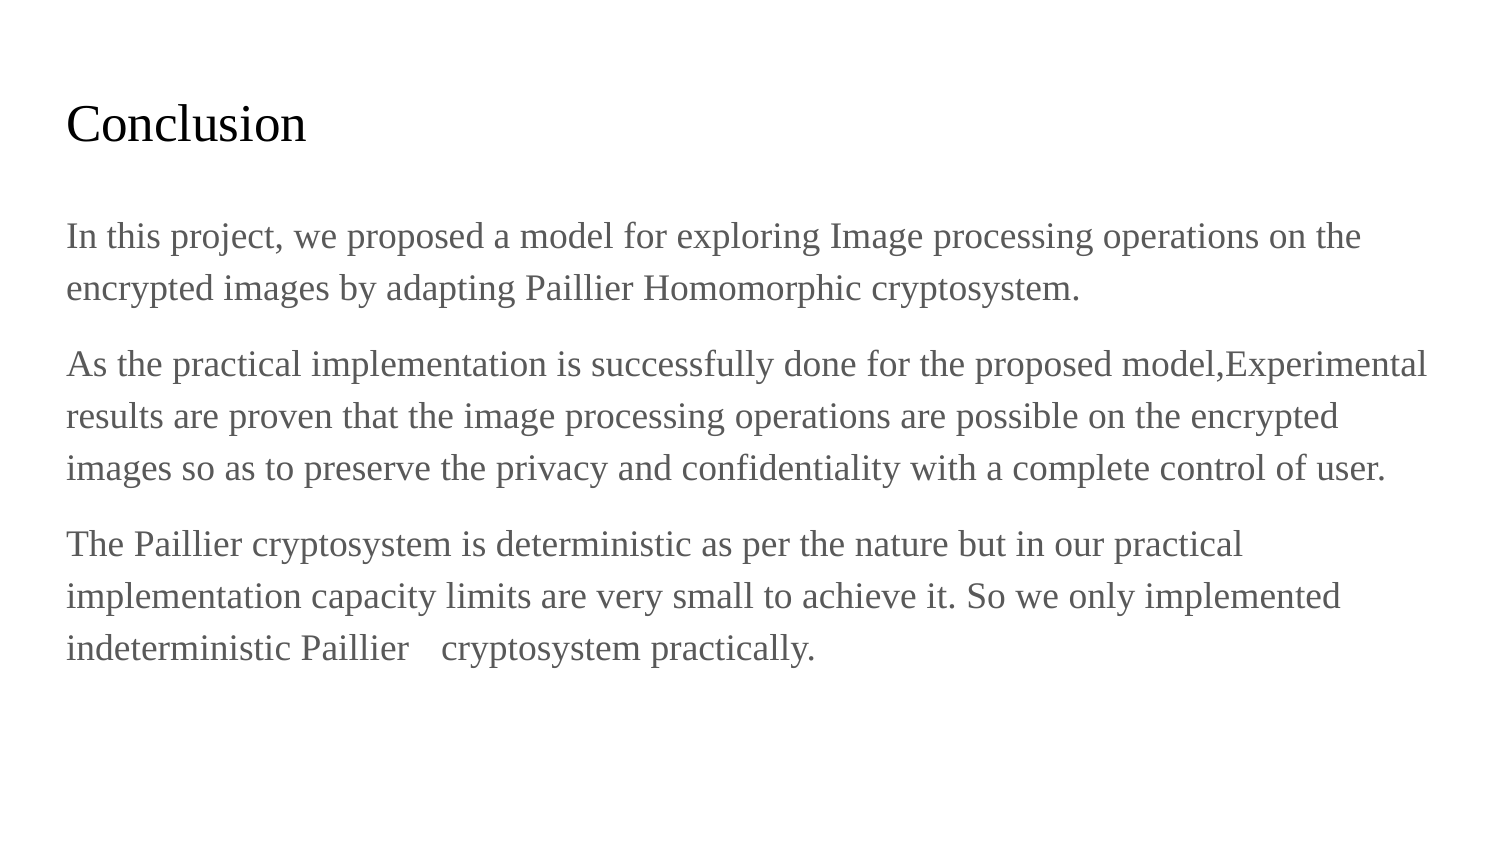

# Conclusion
In this project, we proposed a model for exploring Image processing operations on the encrypted images by adapting Paillier Homomorphic cryptosystem.
As the practical implementation is successfully done for the proposed model,Experimental results are proven that the image processing operations are possible on the encrypted images so as to preserve the privacy and confidentiality with a complete control of user.
The Paillier cryptosystem is deterministic as per the nature but in our practical implementation capacity limits are very small to achieve it. So we only implemented indeterministic Paillier 	cryptosystem practically.